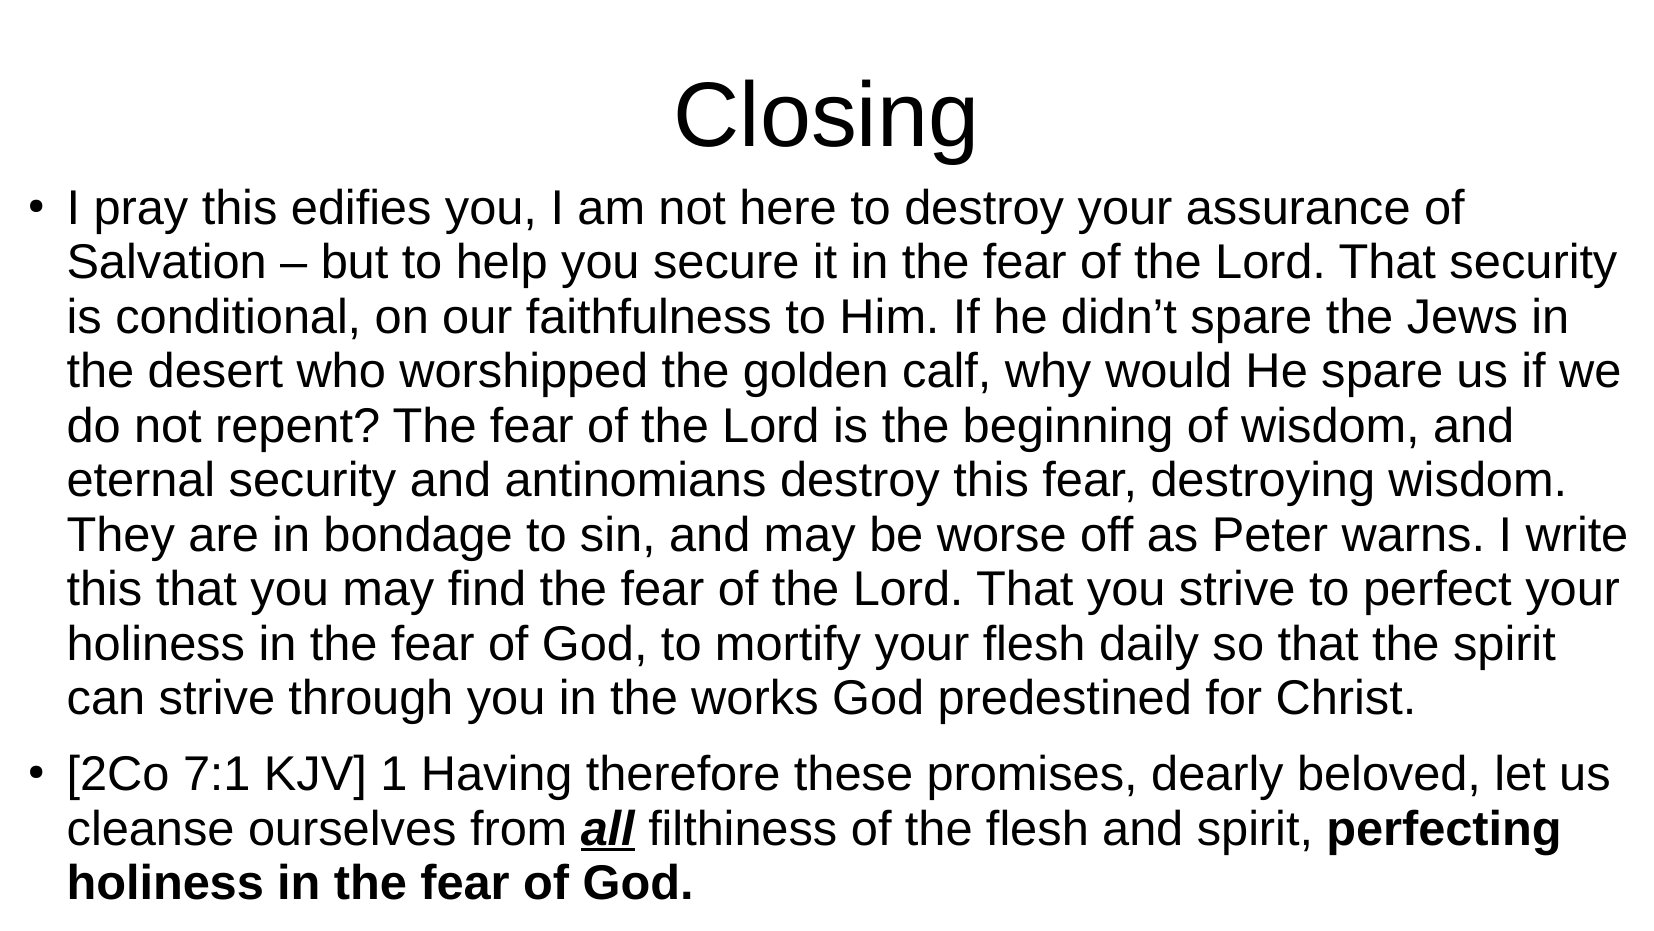

# Closing
I pray this edifies you, I am not here to destroy your assurance of Salvation – but to help you secure it in the fear of the Lord. That security is conditional, on our faithfulness to Him. If he didn’t spare the Jews in the desert who worshipped the golden calf, why would He spare us if we do not repent? The fear of the Lord is the beginning of wisdom, and eternal security and antinomians destroy this fear, destroying wisdom. They are in bondage to sin, and may be worse off as Peter warns. I write this that you may find the fear of the Lord. That you strive to perfect your holiness in the fear of God, to mortify your flesh daily so that the spirit can strive through you in the works God predestined for Christ.
[2Co 7:1 KJV] 1 Having therefore these promises, dearly beloved, let us cleanse ourselves from all filthiness of the flesh and spirit, perfecting holiness in the fear of God.